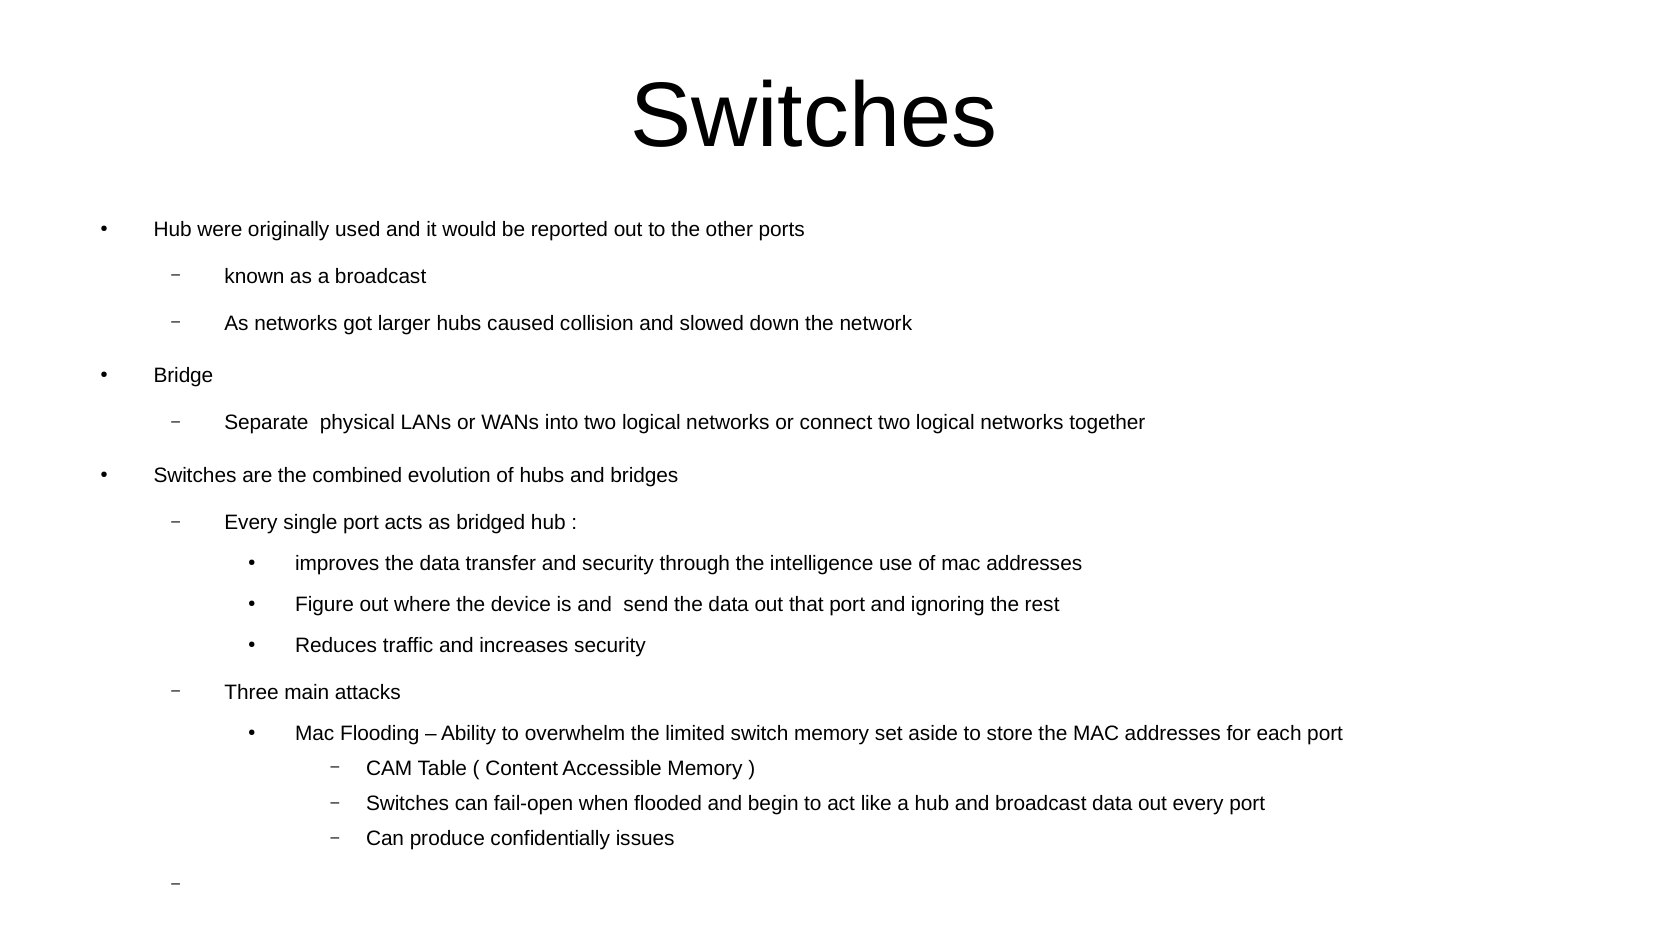

# Switches
Hub were originally used and it would be reported out to the other ports
known as a broadcast
As networks got larger hubs caused collision and slowed down the network
Bridge
Separate physical LANs or WANs into two logical networks or connect two logical networks together
Switches are the combined evolution of hubs and bridges
Every single port acts as bridged hub :
improves the data transfer and security through the intelligence use of mac addresses
Figure out where the device is and send the data out that port and ignoring the rest
Reduces traffic and increases security
Three main attacks
Mac Flooding – Ability to overwhelm the limited switch memory set aside to store the MAC addresses for each port
CAM Table ( Content Accessible Memory )
Switches can fail-open when flooded and begin to act like a hub and broadcast data out every port
Can produce confidentially issues